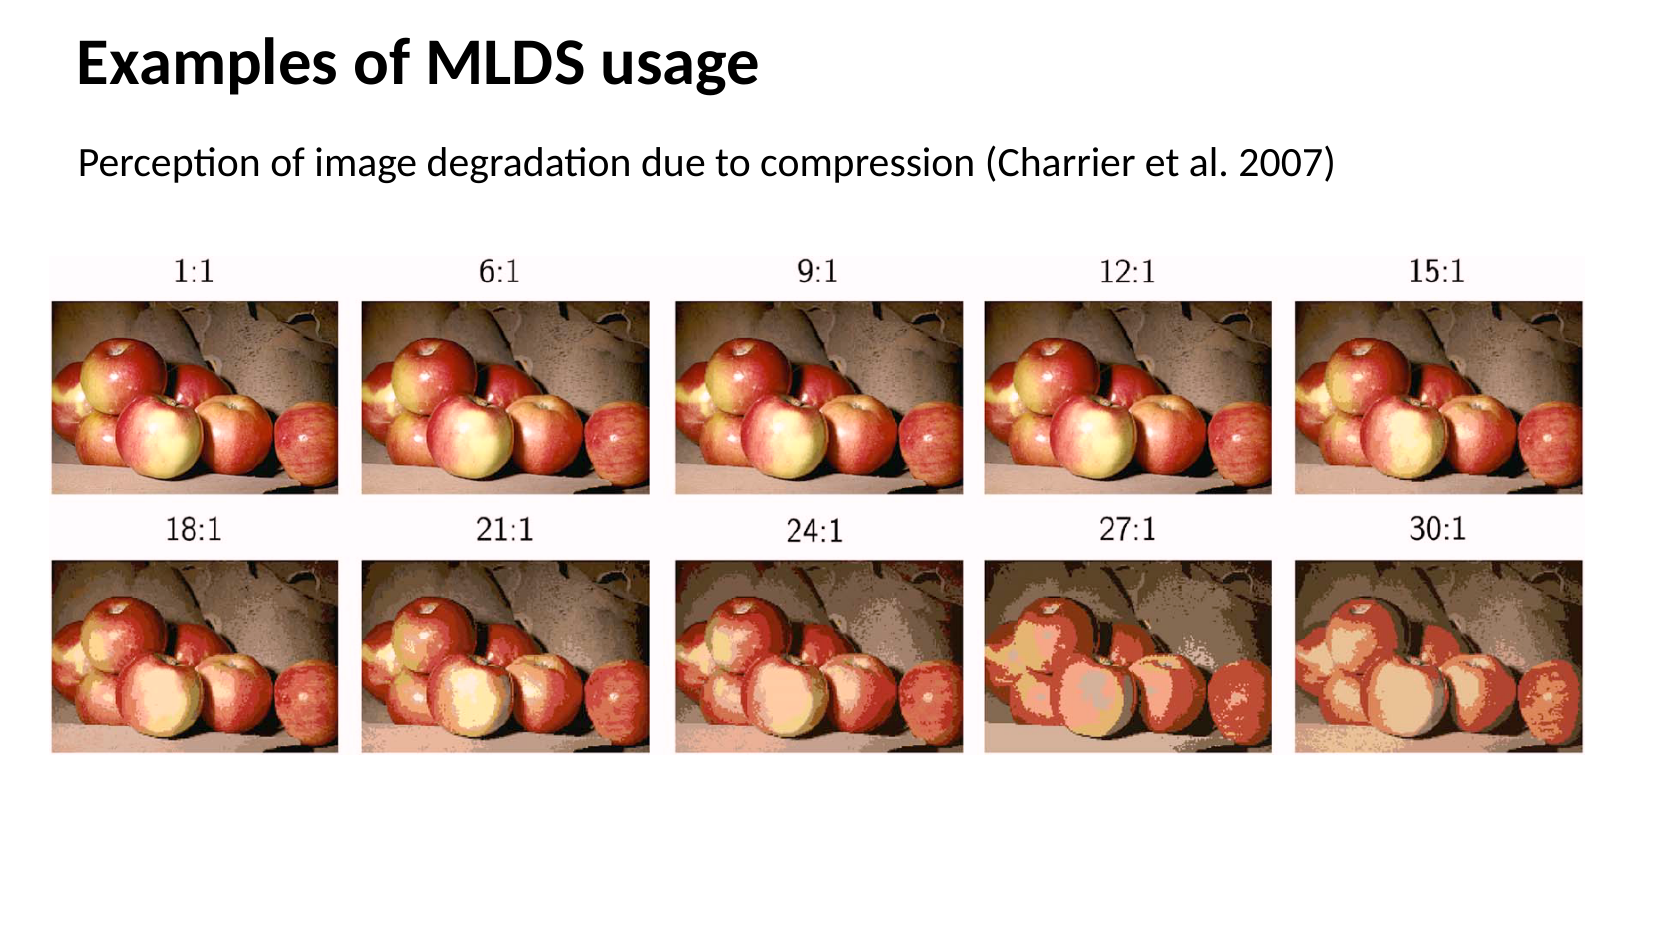

# Examples of MLDS usage
Perception of image degradation due to compression (Charrier et al. 2007)